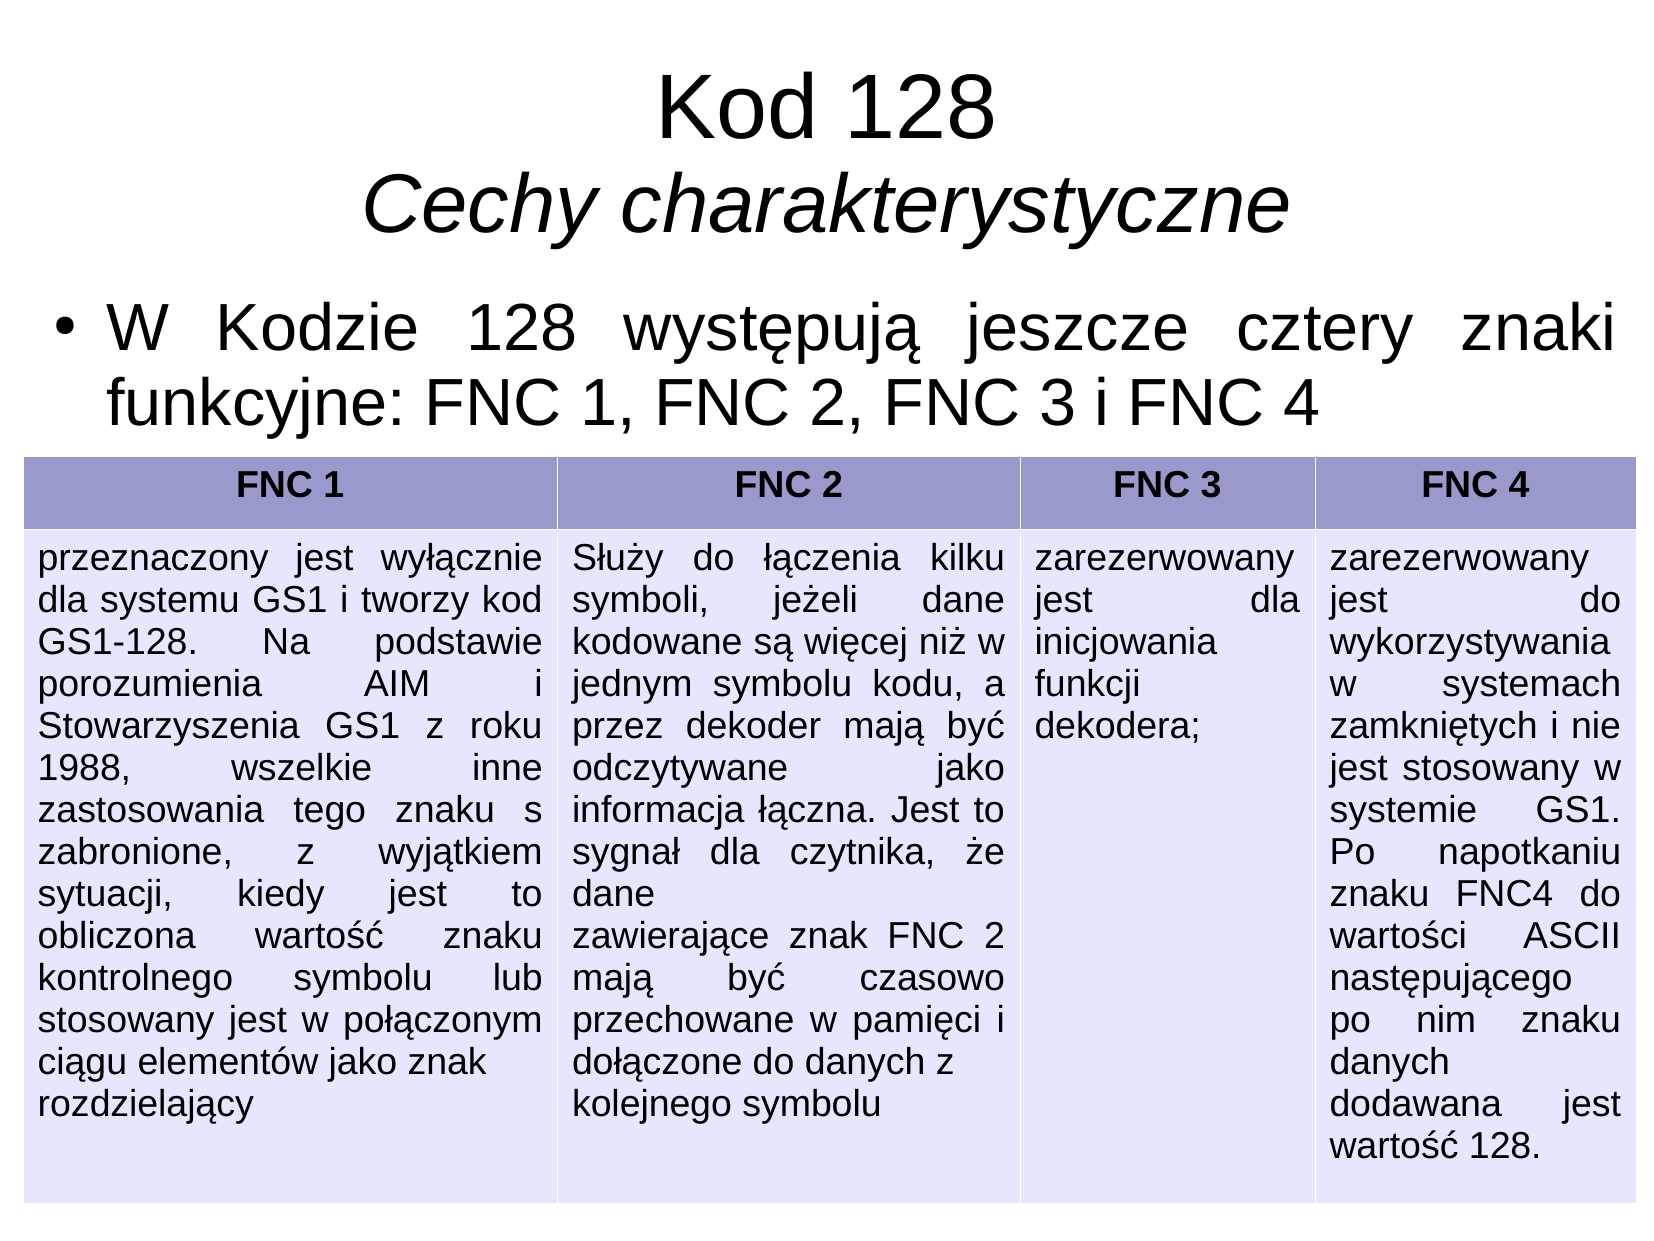

# Kod 128 Cechy charakterystyczne
W Kodzie 128 występują jeszcze cztery znaki funkcyjne: FNC 1, FNC 2, FNC 3 i FNC 4
| FNC 1 | FNC 2 | FNC 3 | FNC 4 |
| --- | --- | --- | --- |
| przeznaczony jest wyłącznie dla systemu GS1 i tworzy kod GS1-128. Na podstawie porozumienia AIM i Stowarzyszenia GS1 z roku 1988, wszelkie inne zastosowania tego znaku s zabronione, z wyjątkiem sytuacji, kiedy jest to obliczona wartość znaku kontrolnego symbolu lub stosowany jest w połączonym ciągu elementów jako znak rozdzielający | Służy do łączenia kilku symboli, jeżeli dane kodowane są więcej niż w jednym symbolu kodu, a przez dekoder mają być odczytywane jako informacja łączna. Jest to sygnał dla czytnika, że dane zawierające znak FNC 2 mają być czasowo przechowane w pamięci i dołączone do danych z kolejnego symbolu | zarezerwowany jest dla inicjowania funkcji dekodera; | zarezerwowany jest do wykorzystywania w systemach zamkniętych i nie jest stosowany w systemie GS1. Po napotkaniu znaku FNC4 do wartości ASCII następującego po nim znaku danych dodawana jest wartość 128. |